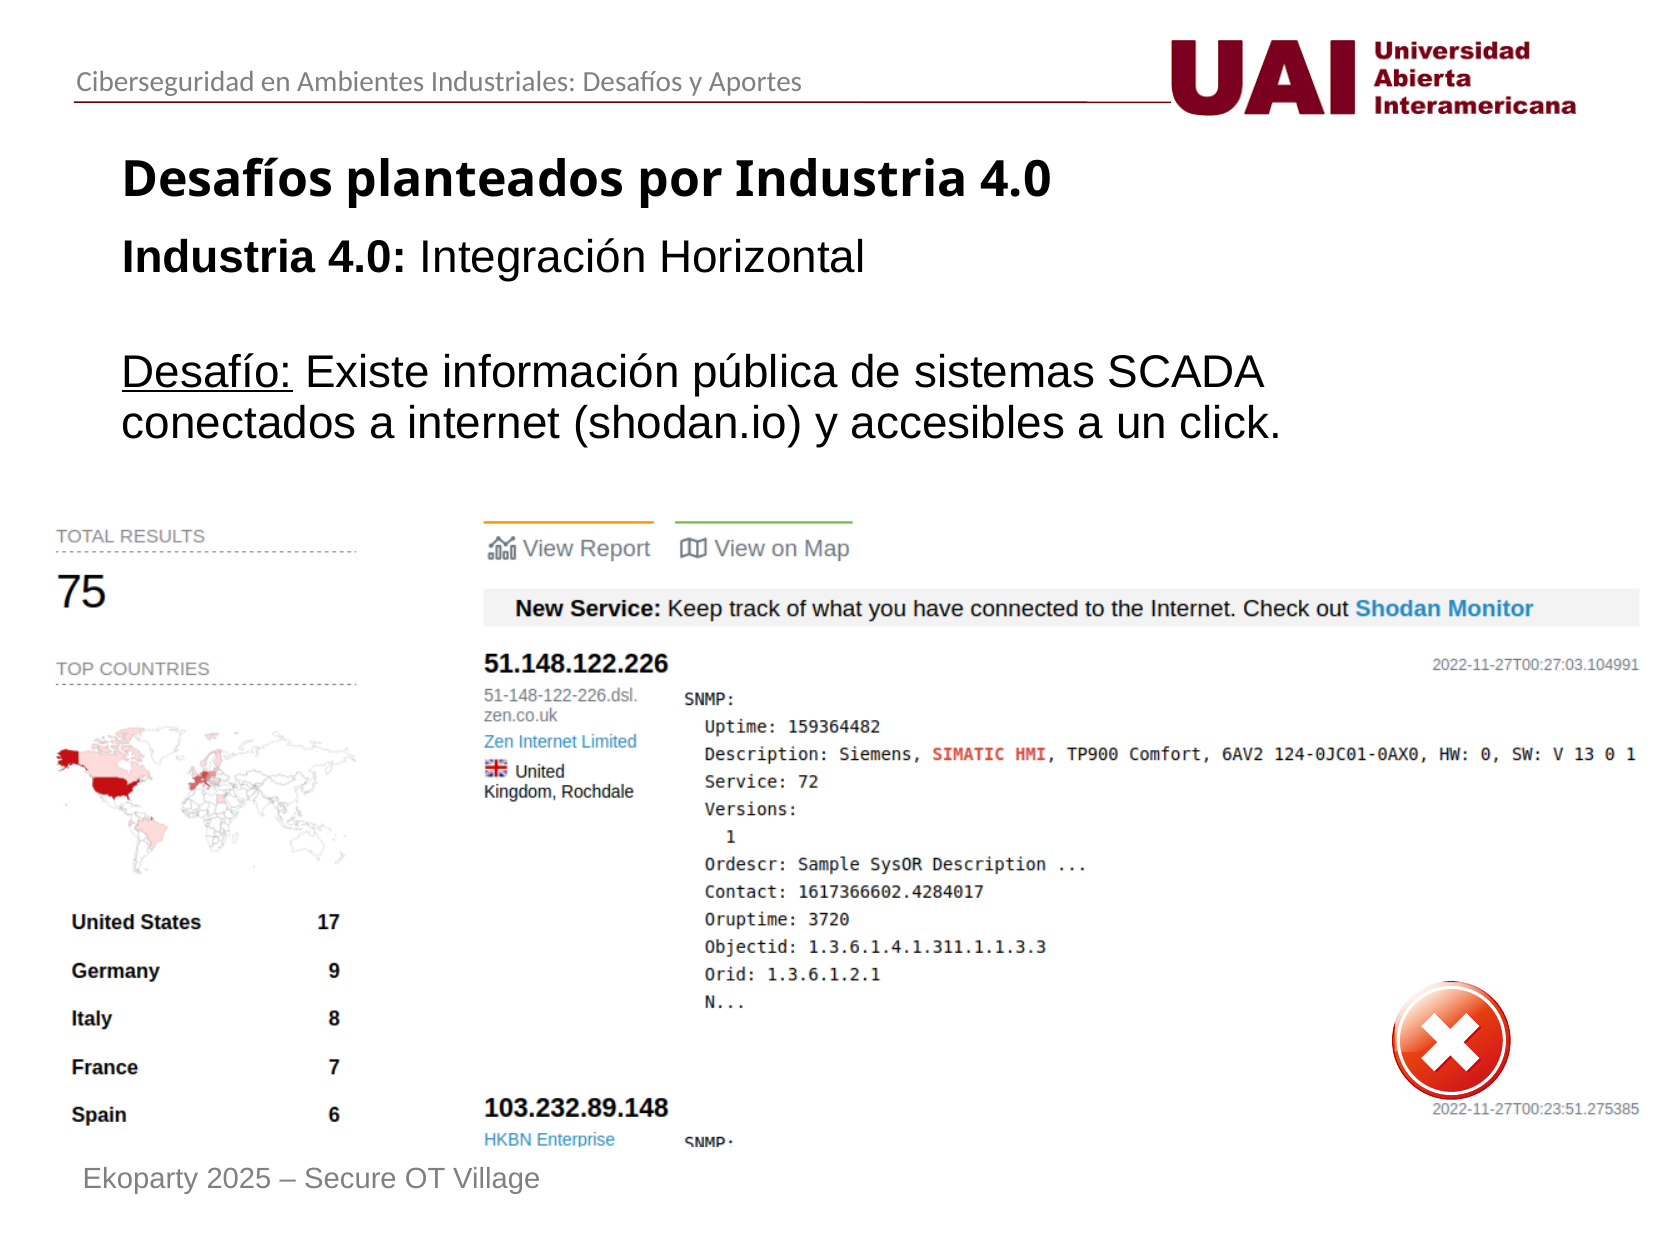

Desafíos planteados por Industria 4.0
Industria 4.0: Integración Horizontal
Desafío: Existe información pública de sistemas SCADA conectados a internet (shodan.io) y accesibles a un click.